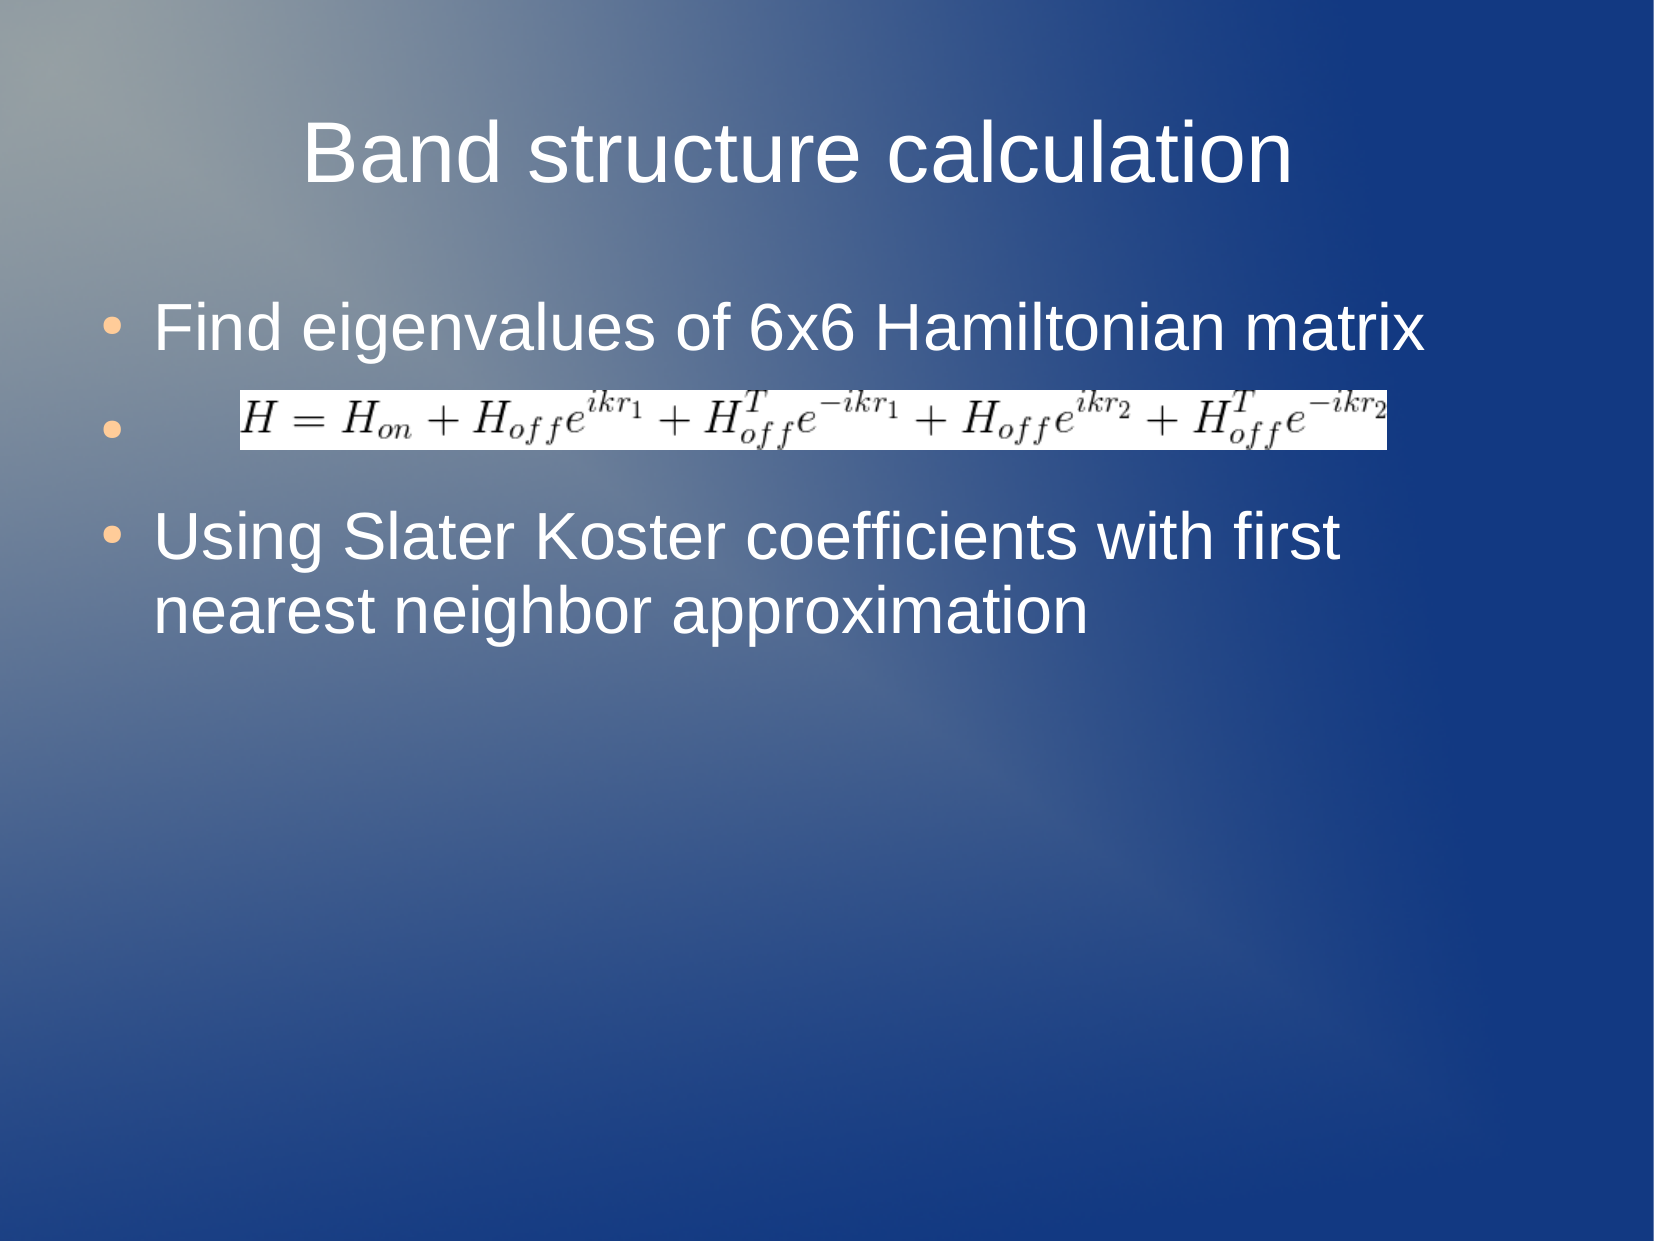

# Band structure calculation
Find eigenvalues of 6x6 Hamiltonian matrix
Using Slater Koster coefficients with first nearest neighbor approximation